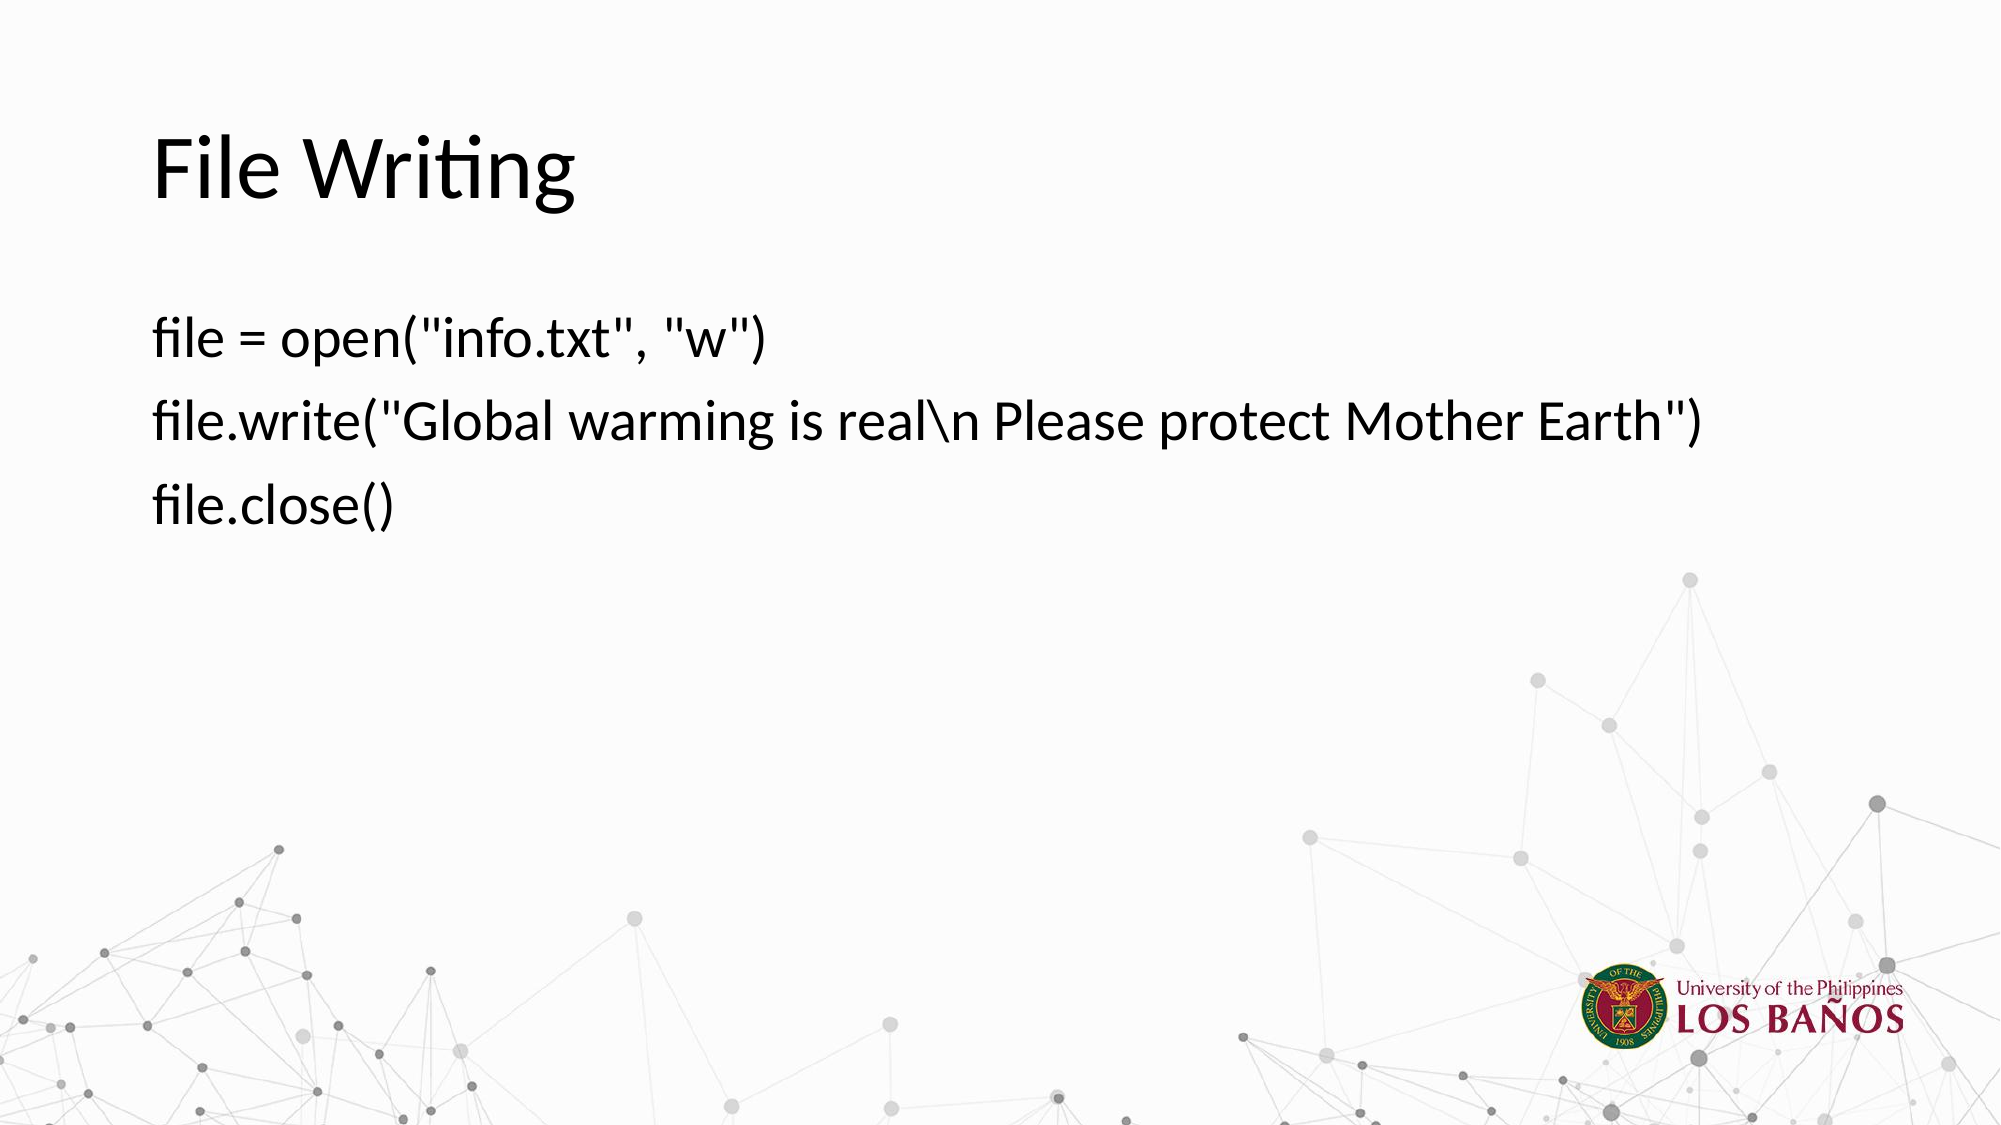

# File Writing
file = open("info.txt", "w")
file.write("Global warming is real\n Please protect Mother Earth")
file.close()